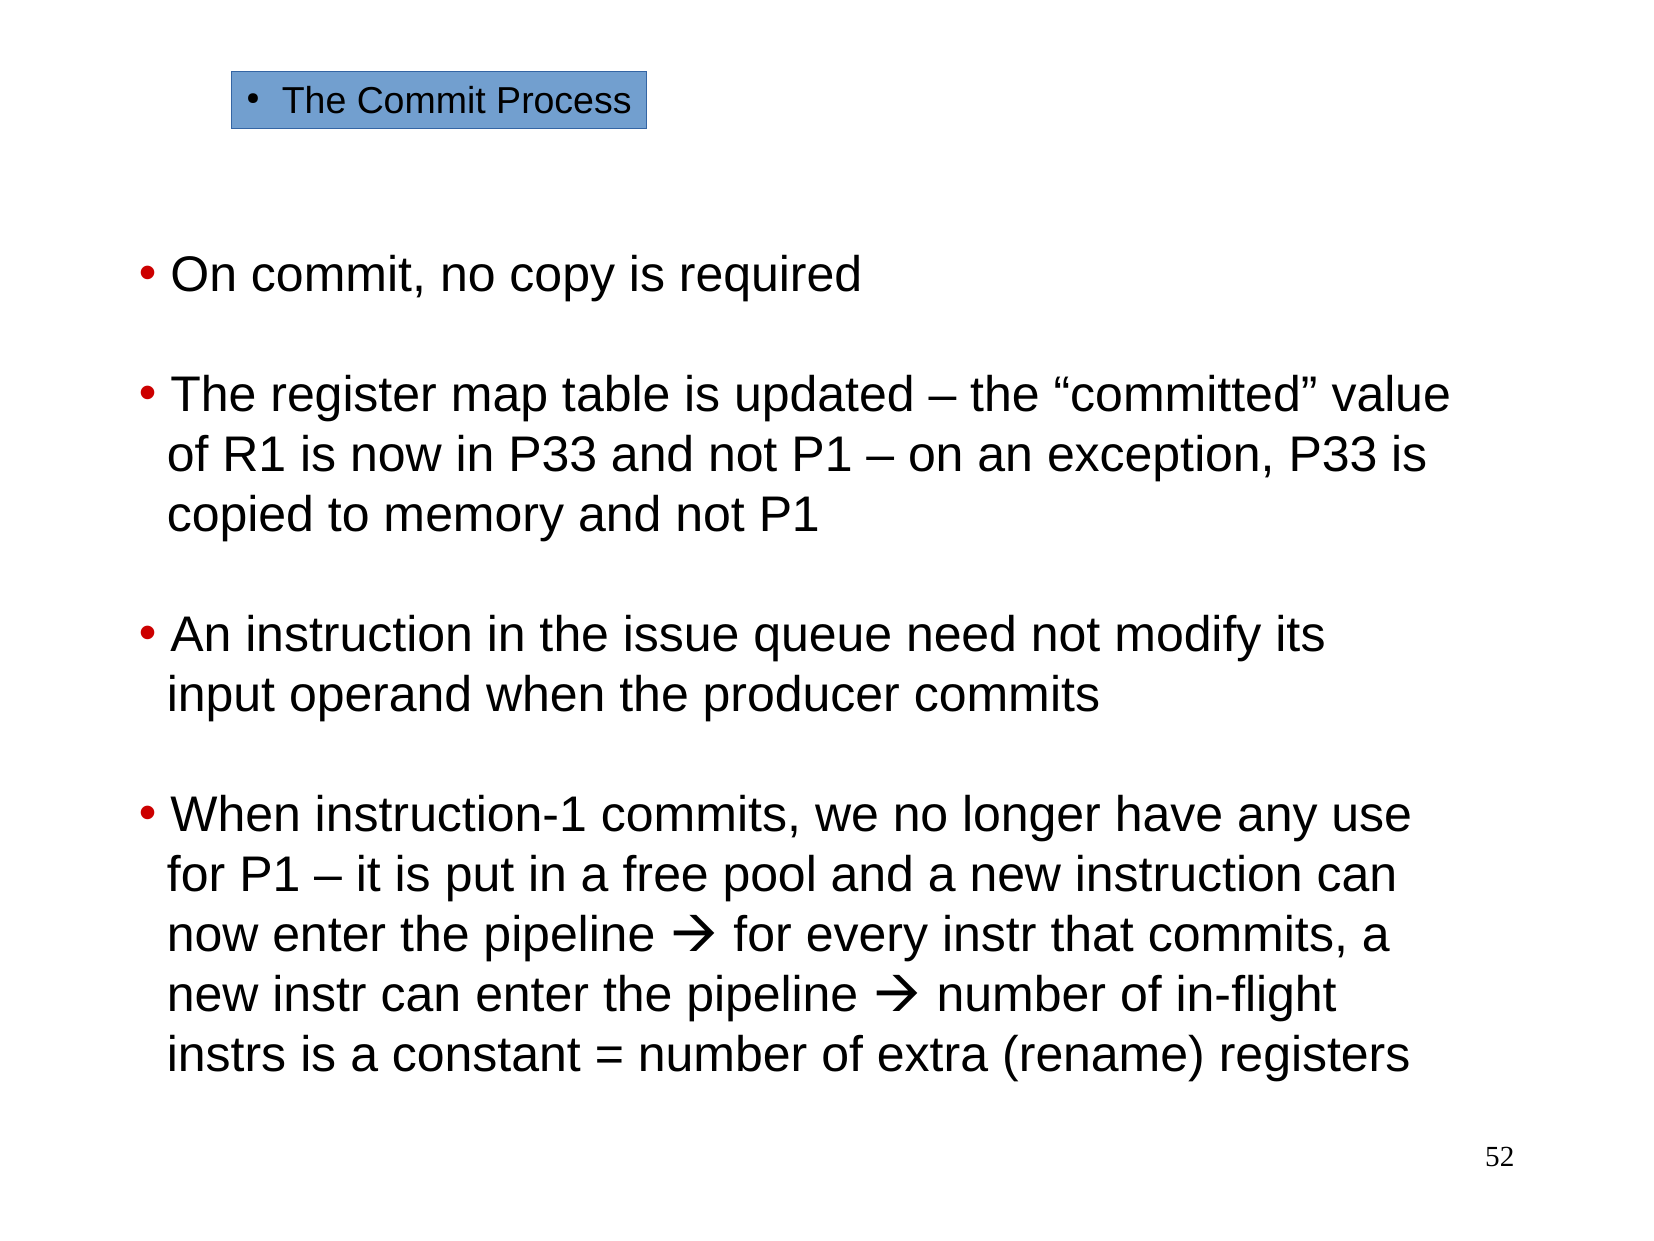

The Commit Process
 On commit, no copy is required
 The register map table is updated – the “committed” value
 of R1 is now in P33 and not P1 – on an exception, P33 is
 copied to memory and not P1
 An instruction in the issue queue need not modify its
 input operand when the producer commits
 When instruction-1 commits, we no longer have any use
 for P1 – it is put in a free pool and a new instruction can
 now enter the pipeline  for every instr that commits, a
 new instr can enter the pipeline  number of in-flight
 instrs is a constant = number of extra (rename) registers